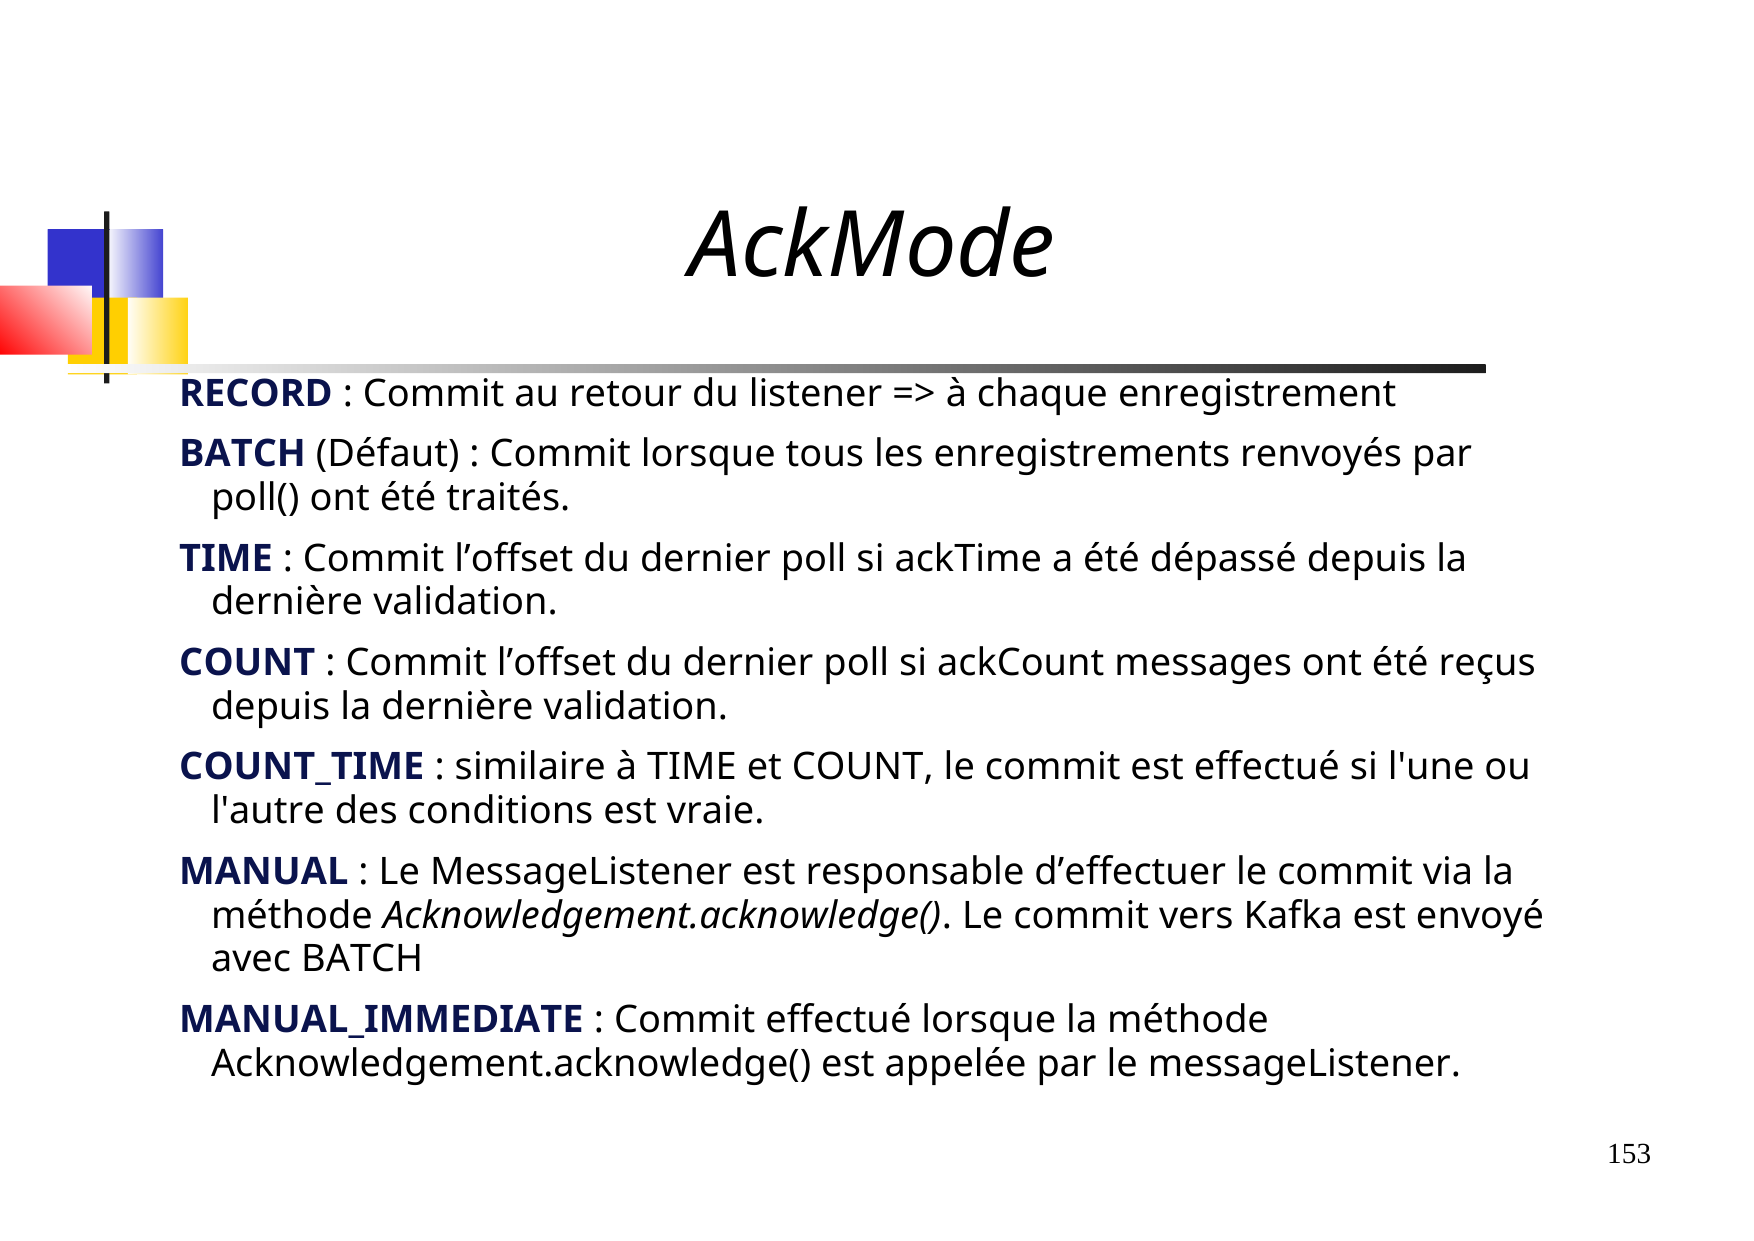

# AckMode
RECORD : Commit au retour du listener => à chaque enregistrement
BATCH (Défaut) : Commit lorsque tous les enregistrements renvoyés par poll() ont été traités.
TIME : Commit l’offset du dernier poll si ackTime a été dépassé depuis la dernière validation.
COUNT : Commit l’offset du dernier poll si ackCount messages ont été reçus depuis la dernière validation.
COUNT_TIME : similaire à TIME et COUNT, le commit est effectué si l'une ou l'autre des conditions est vraie.
MANUAL : Le MessageListener est responsable d’effectuer le commit via la méthode Acknowledgement.acknowledge(). Le commit vers Kafka est envoyé avec BATCH
MANUAL_IMMEDIATE : Commit effectué lorsque la méthode Acknowledgement.acknowledge() est appelée par le messageListener.